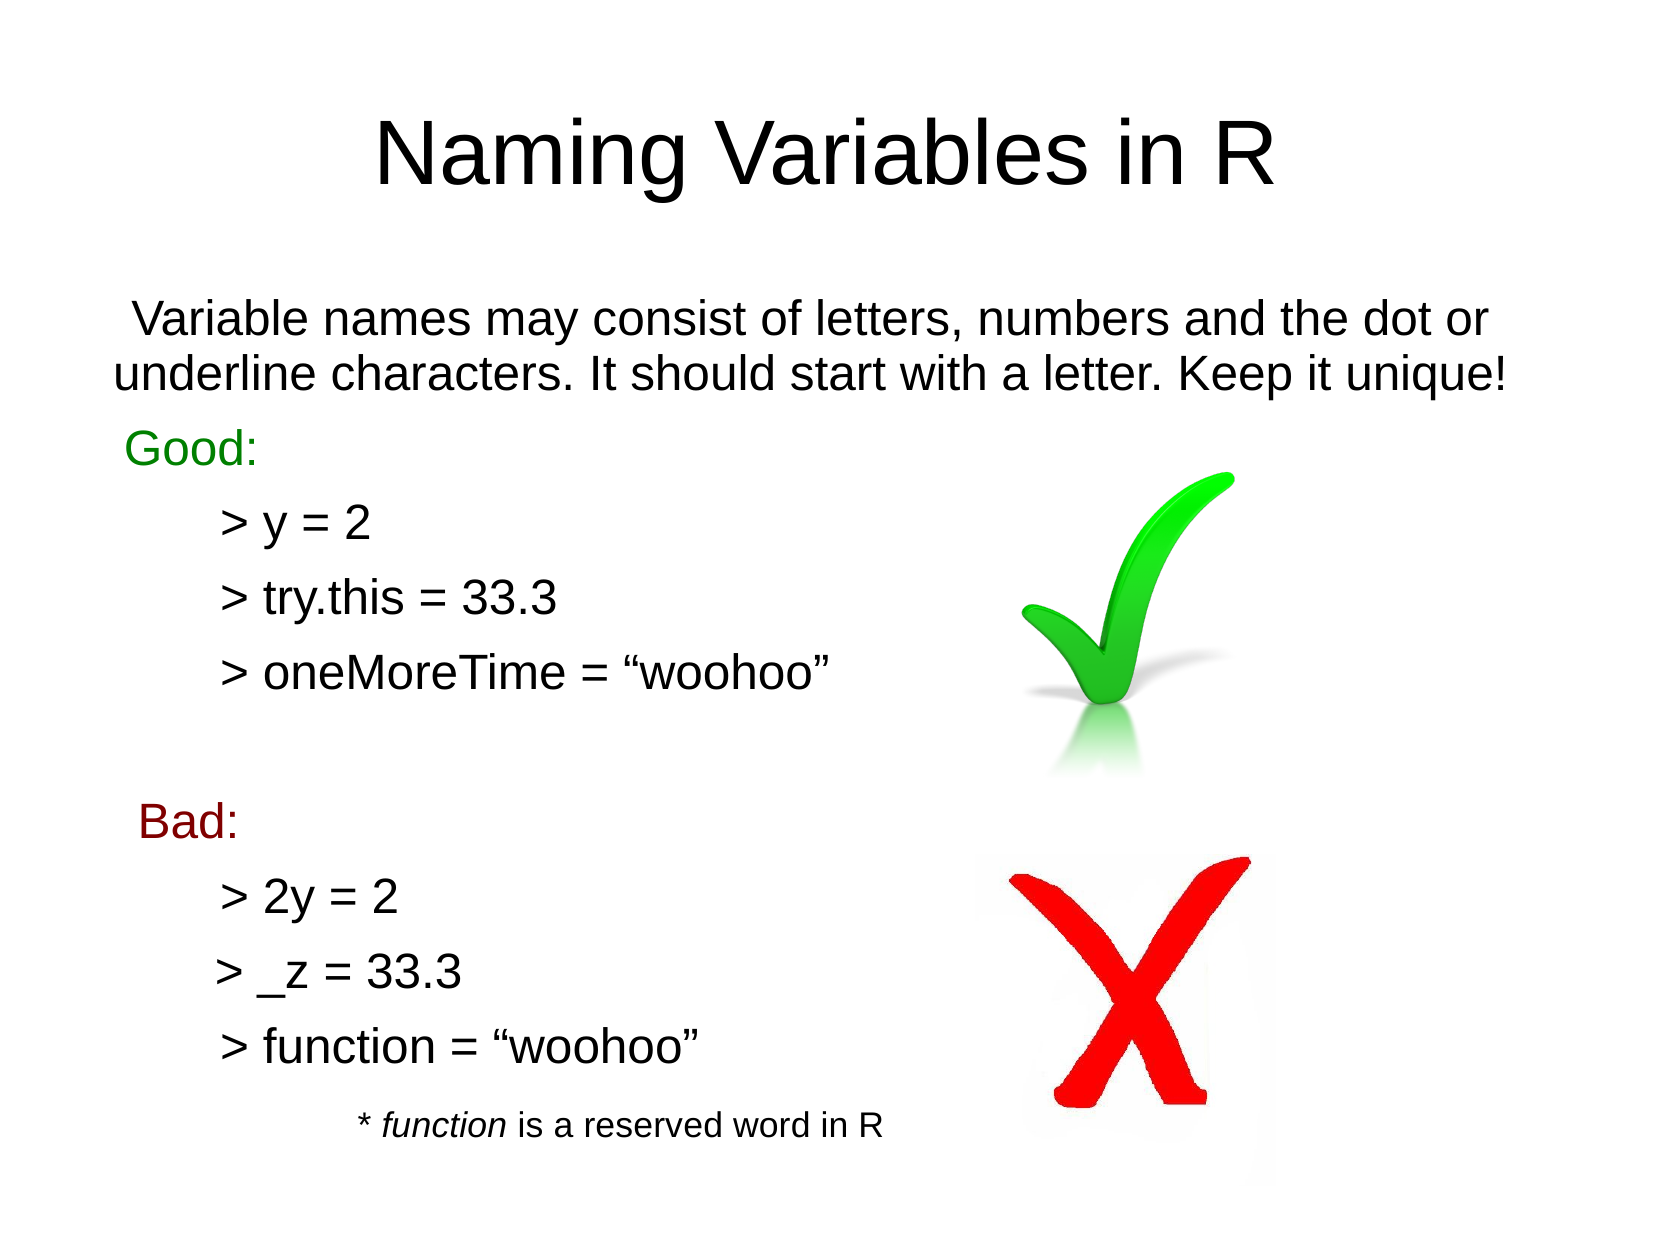

# Naming Variables in R
Variable names may consist of letters, numbers and the dot or underline characters. It should start with a letter. Keep it unique!
 Good:
 > y = 2
 > try.this = 33.3
 > oneMoreTime = “woohoo”
 Bad:
 > 2y = 2
 	 > _z = 33.3
 > function = “woohoo”
 * function is a reserved word in R